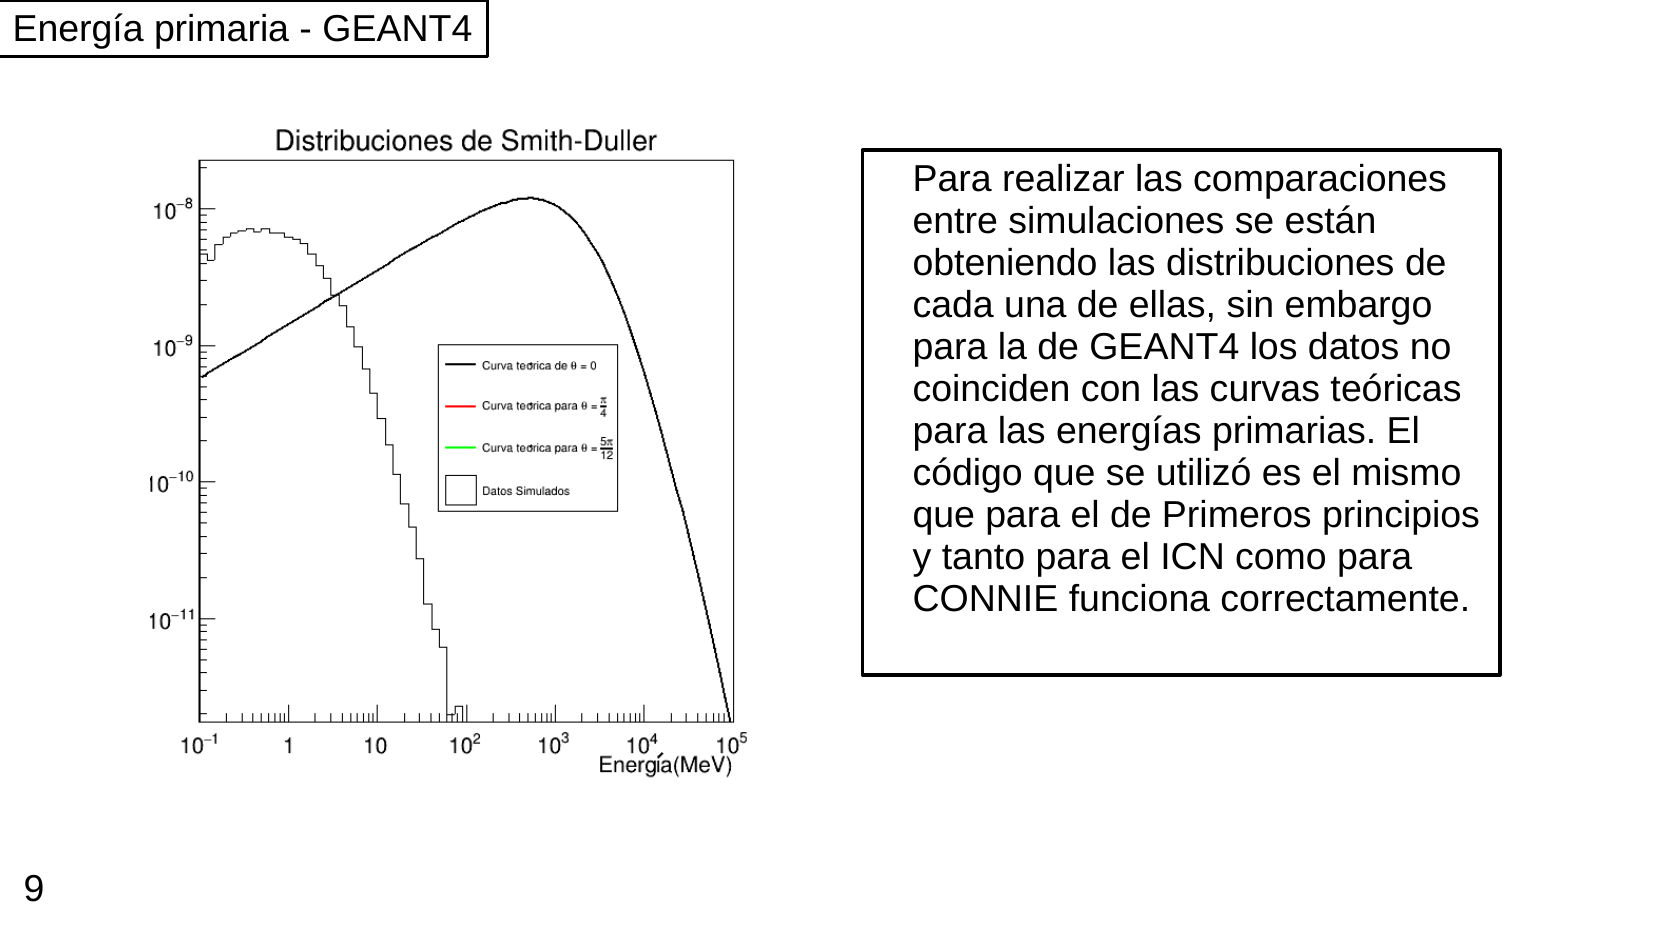

Energía primaria - GEANT4
Para realizar las comparaciones entre simulaciones se están obteniendo las distribuciones de cada una de ellas, sin embargo para la de GEANT4 los datos no coinciden con las curvas teóricas para las energías primarias. El código que se utilizó es el mismo que para el de Primeros principios y tanto para el ICN como para CONNIE funciona correctamente.